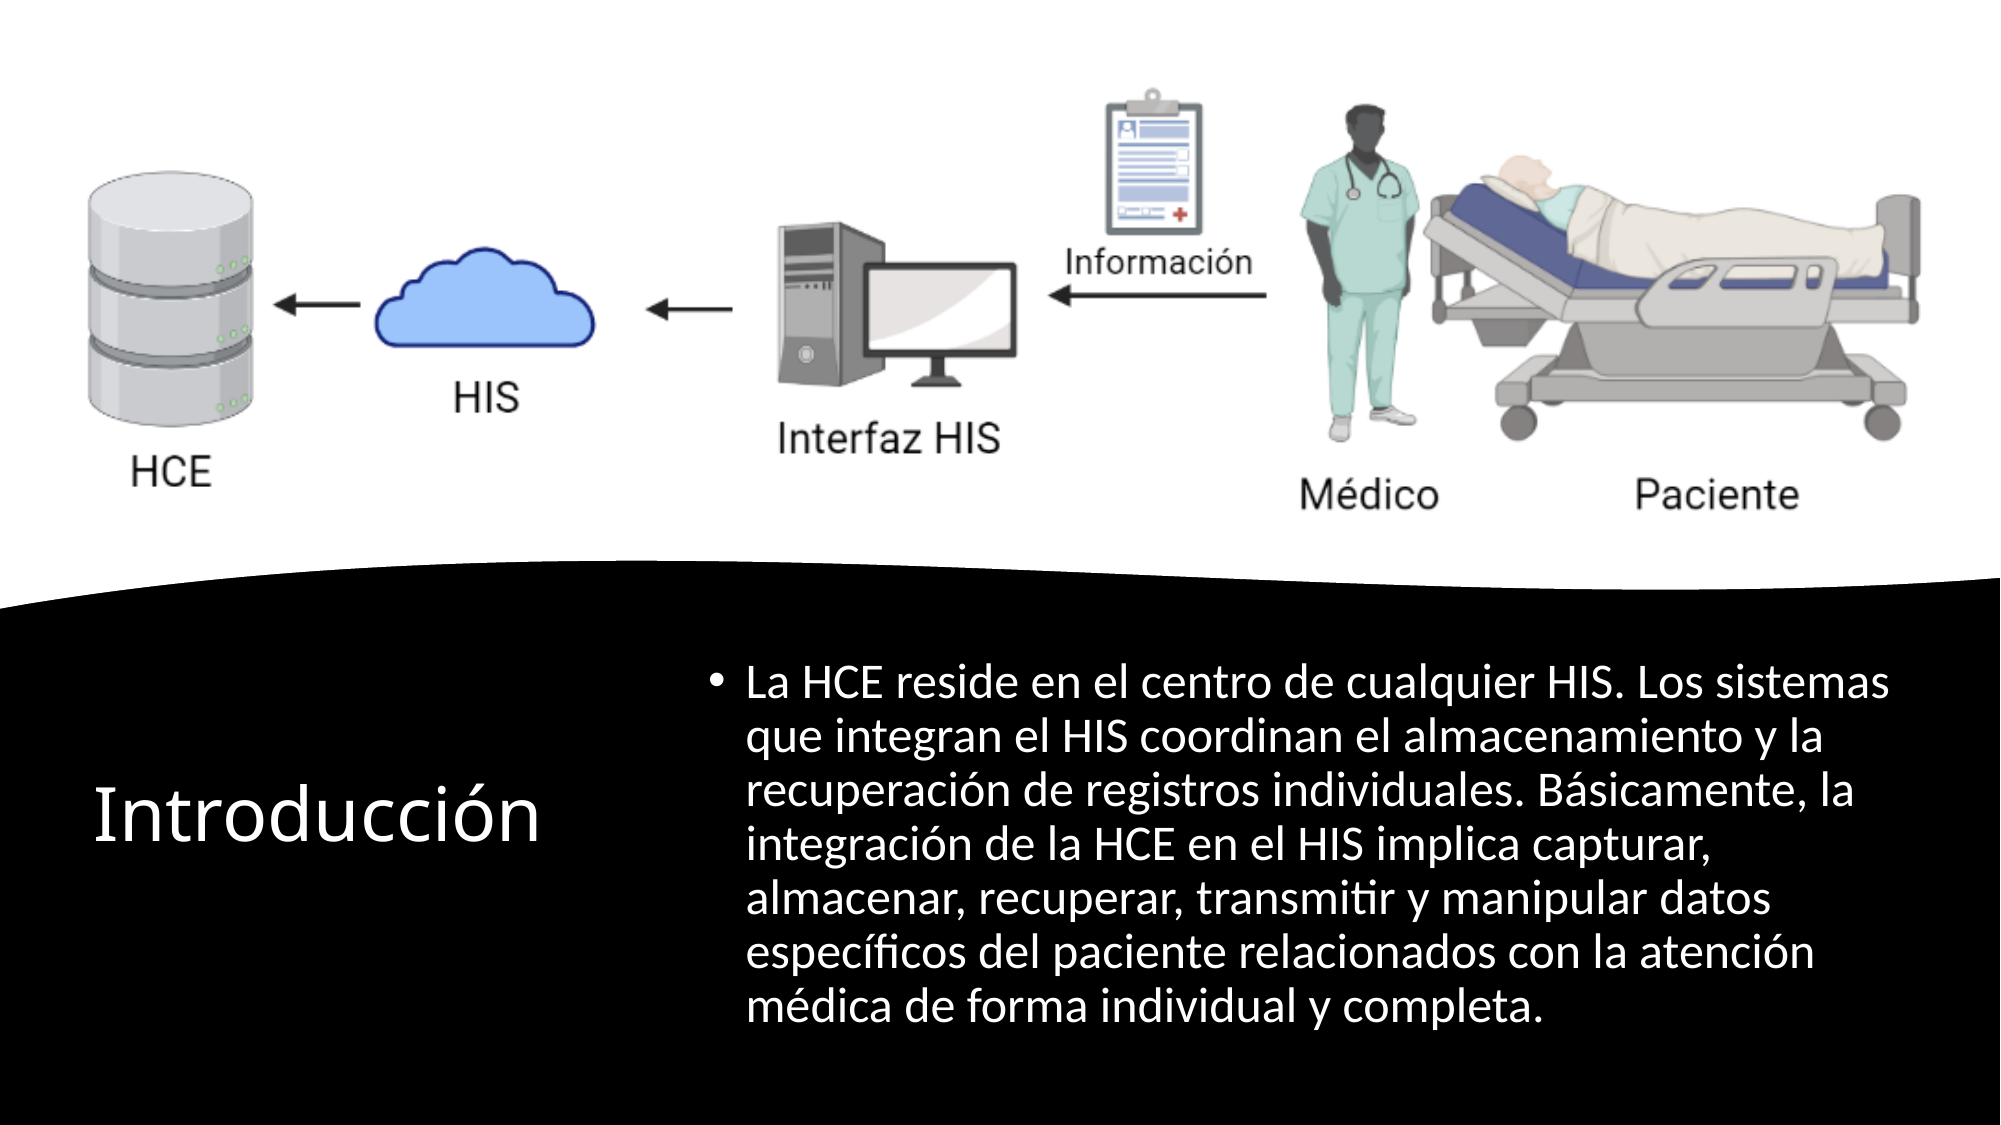

# Introducción
La HCE reside en el centro de cualquier HIS. Los sistemas que integran el HIS coordinan el almacenamiento y la recuperación de registros individuales. Básicamente, la integración de la HCE en el HIS implica capturar, almacenar, recuperar, transmitir y manipular datos específicos del paciente relacionados con la atención médica de forma individual y completa.